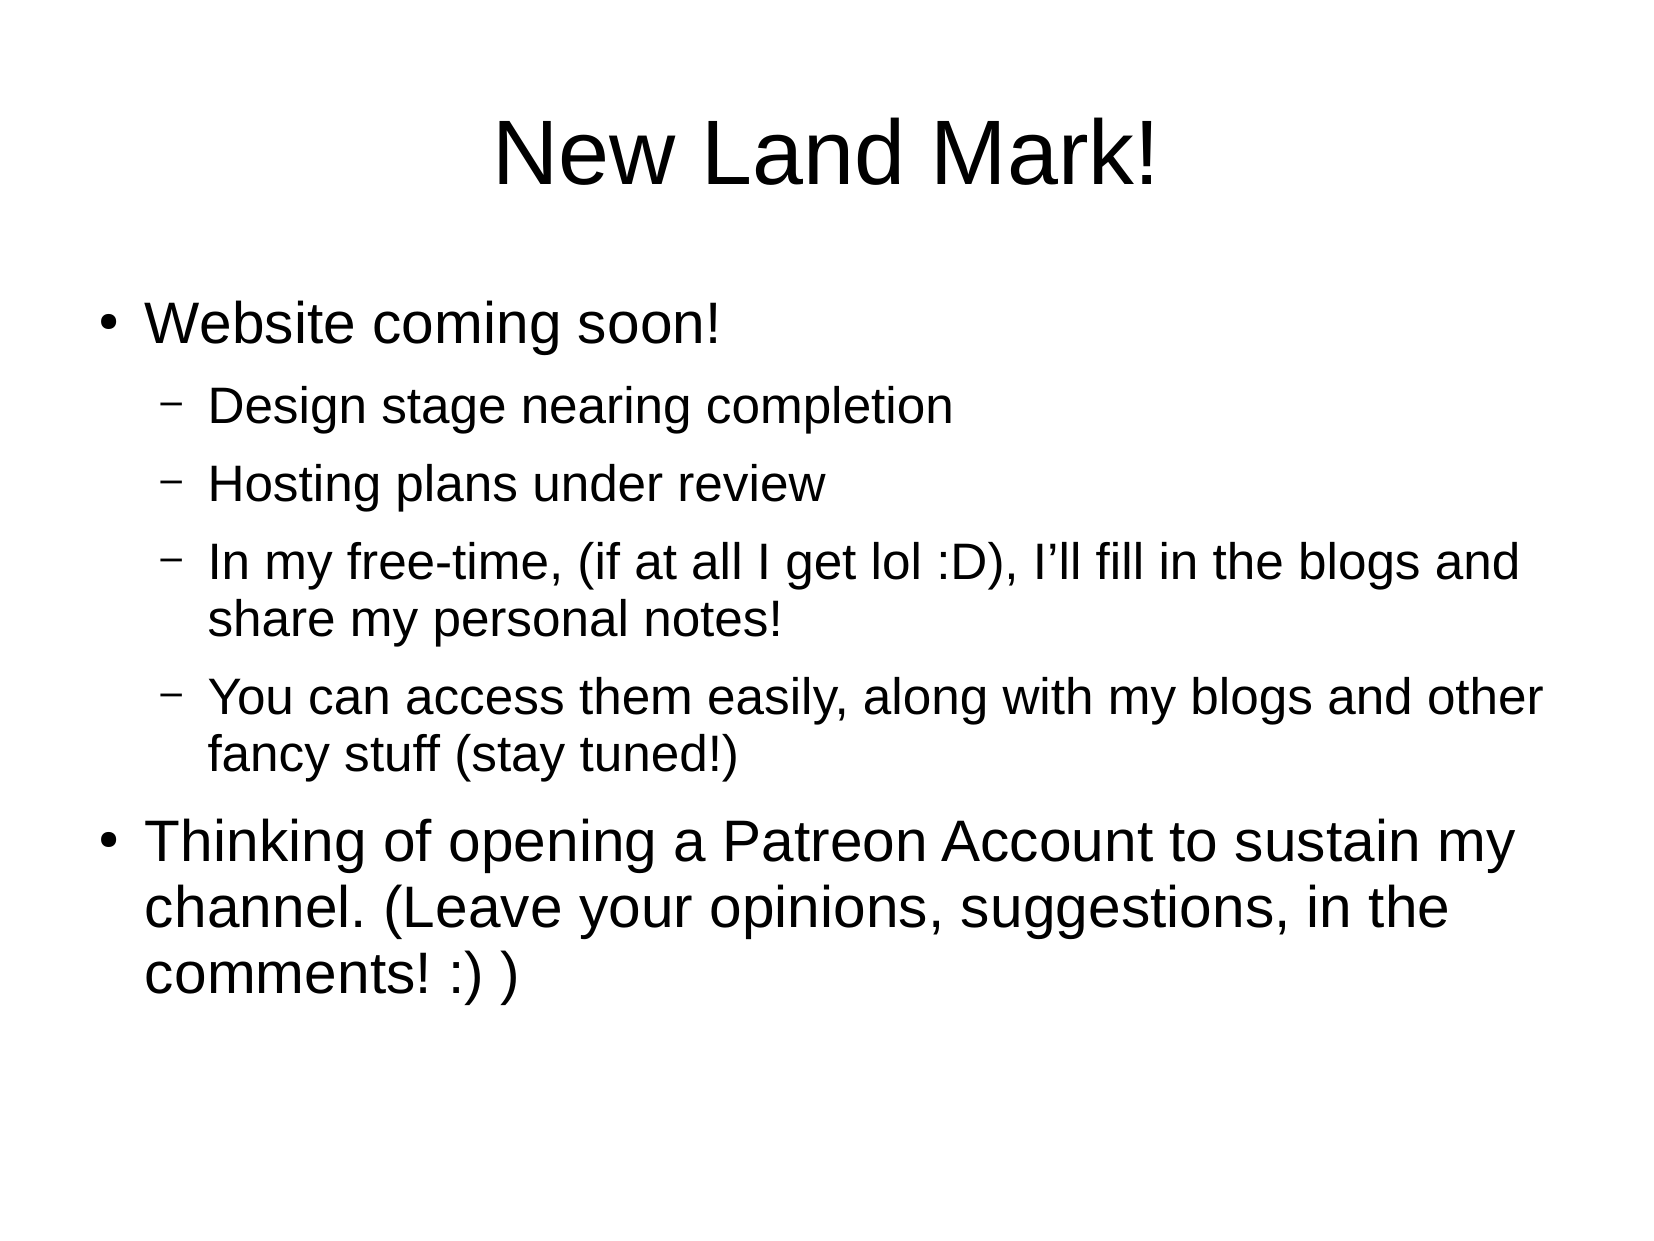

# New Land Mark!
Website coming soon!
Design stage nearing completion
Hosting plans under review
In my free-time, (if at all I get lol :D), I’ll fill in the blogs and share my personal notes!
You can access them easily, along with my blogs and other fancy stuff (stay tuned!)
Thinking of opening a Patreon Account to sustain my channel. (Leave your opinions, suggestions, in the comments! :) )